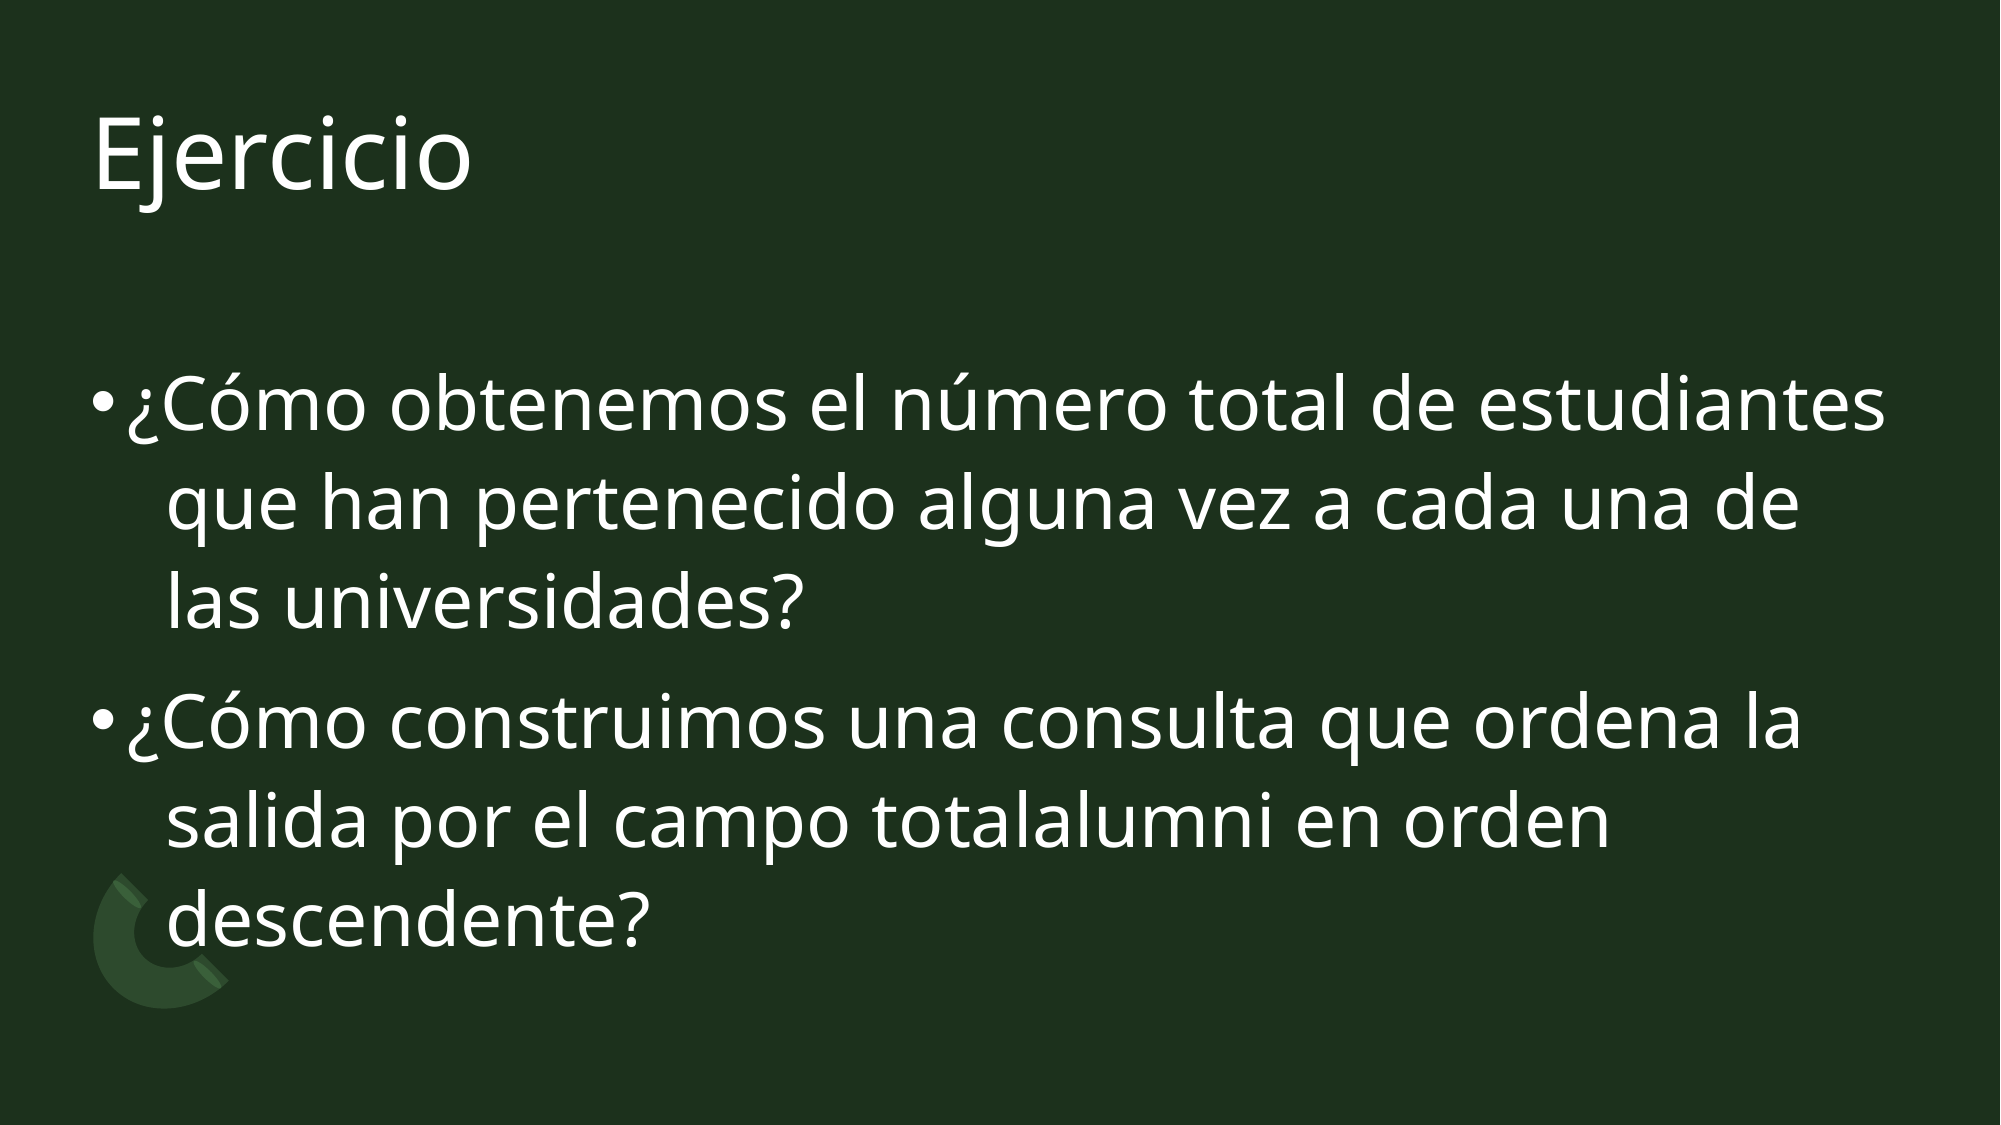

# Ejercicio
¿Cómo obtenemos el número total de estudiantes que han pertenecido alguna vez a cada una de las universidades?
¿Cómo construimos una consulta que ordena la salida por el campo totalalumni en orden descendente?